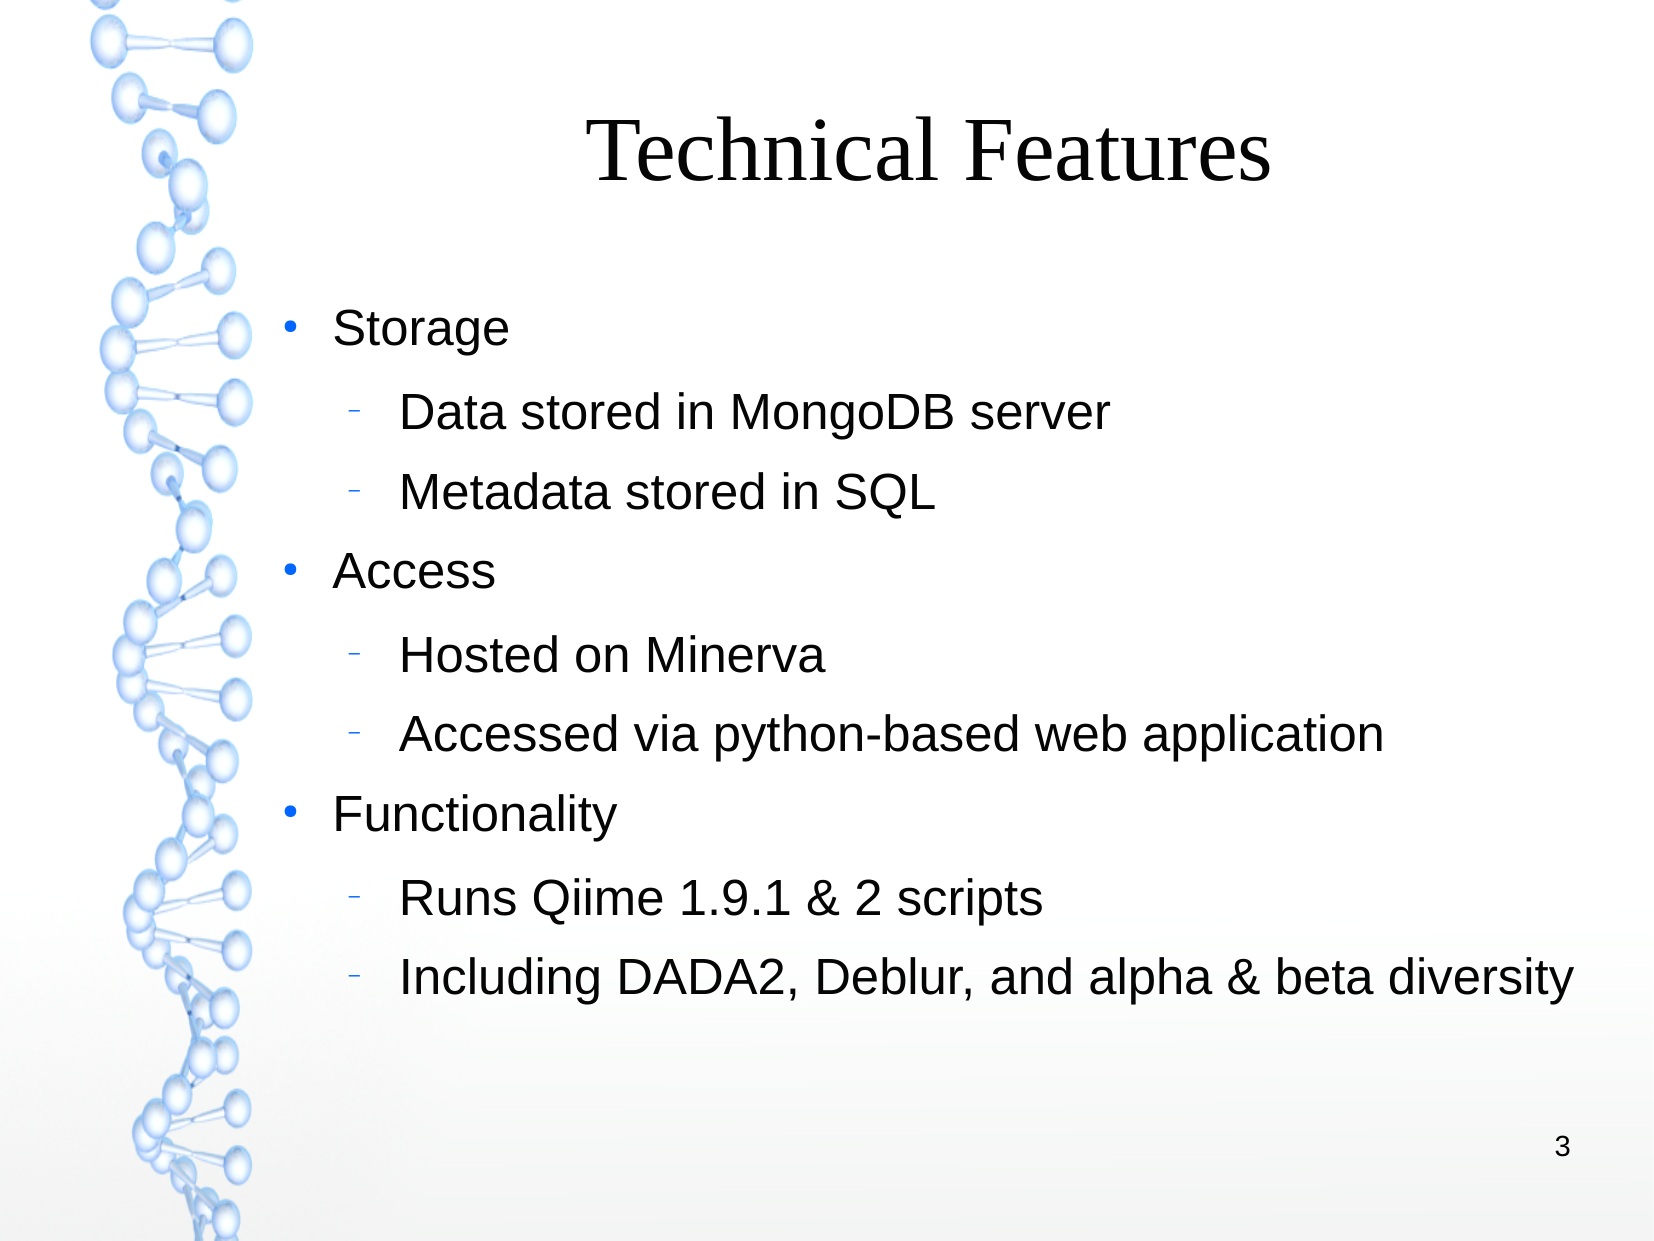

# Technical Features
Storage
Data stored in MongoDB server
Metadata stored in SQL
Access
Hosted on Minerva
Accessed via python-based web application
Functionality
Runs Qiime 1.9.1 & 2 scripts
Including DADA2, Deblur, and alpha & beta diversity
3